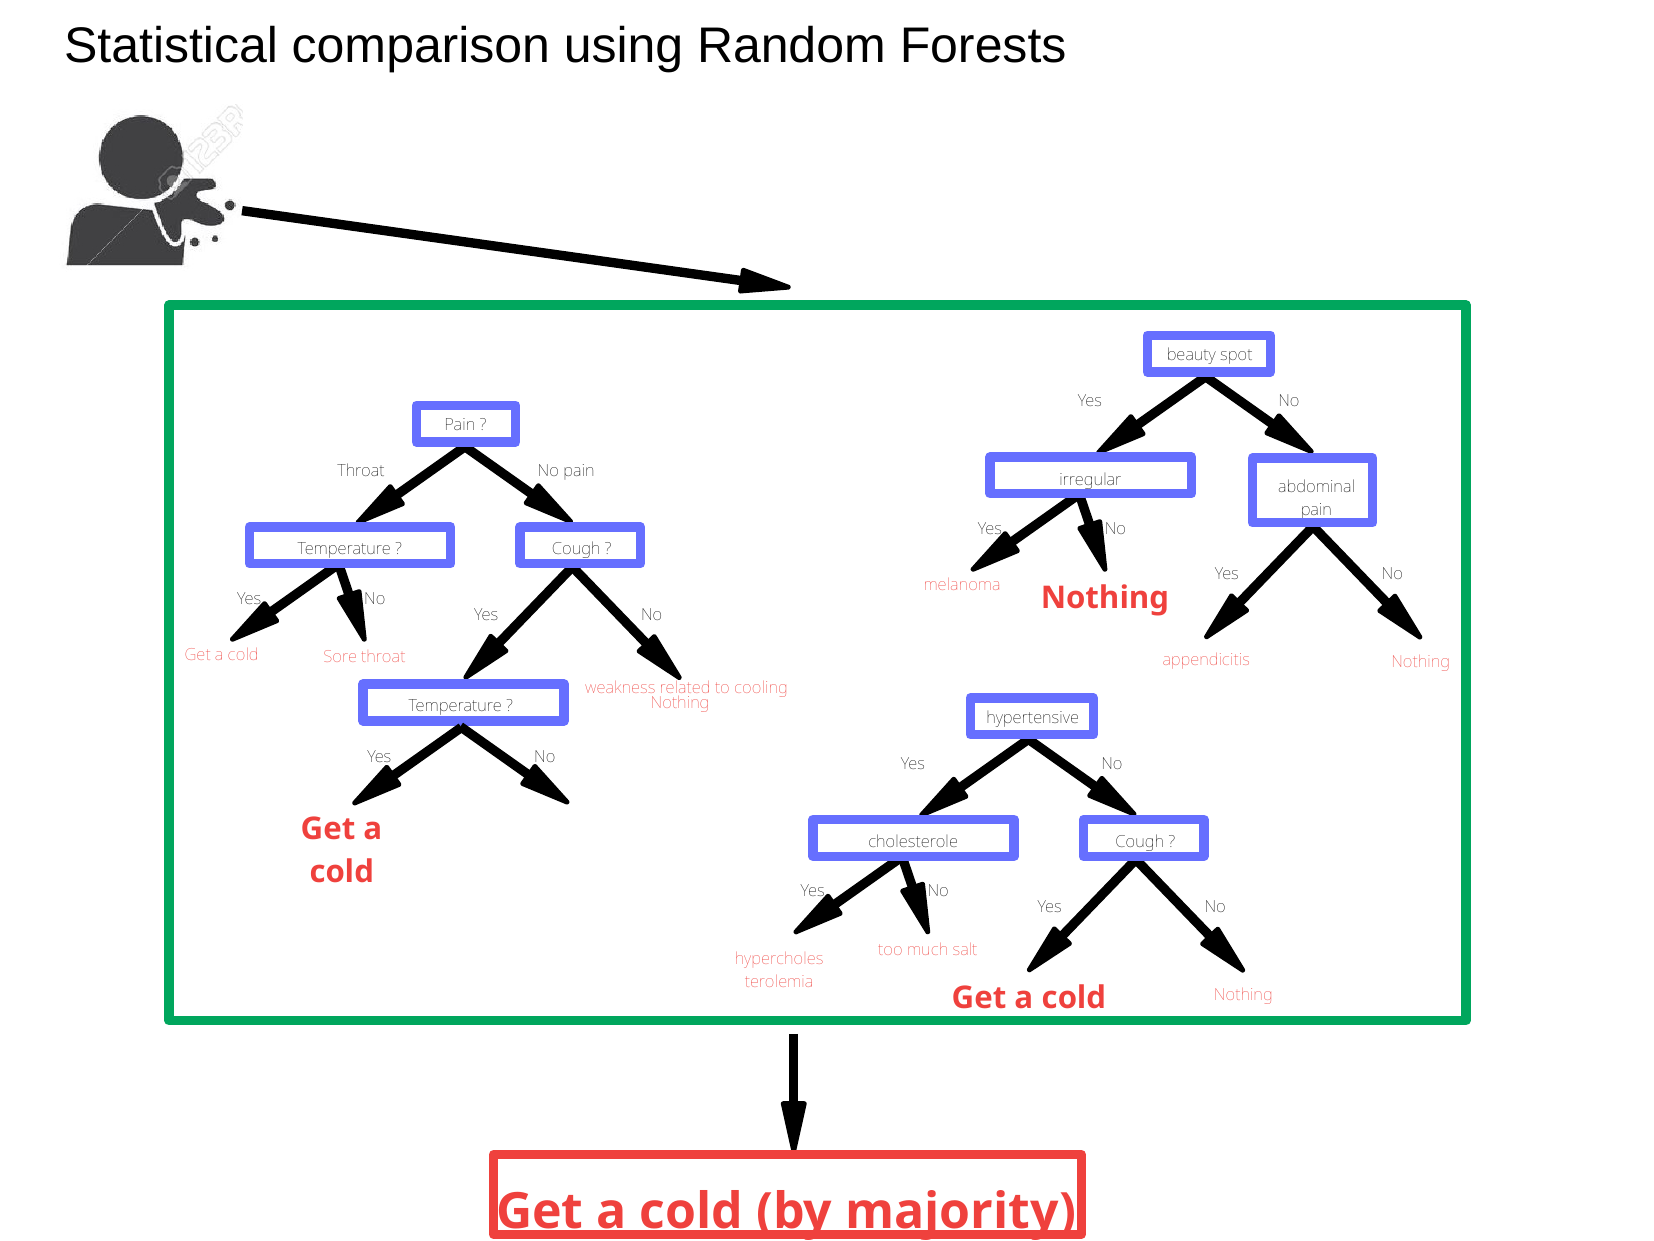

Statistical comparison using Random Forests
beauty spot
Yes
No
Pain ?
Throat
No pain
irregular
abdominal pain
No
Yes
Temperature ?
Cough ?
Yes
No
melanoma
Nothing
No
Yes
Yes
No
Get a cold
Sore throat
appendicitis
Nothing
weakness related to cooling
Nothing
Temperature ?
hypertensive
Yes
No
Yes
No
Get a cold
cholesterole
Cough ?
No
Yes
Yes
No
too much salt
hypercholesterolemia
Get a cold
Nothing
Get a cold (by majority)